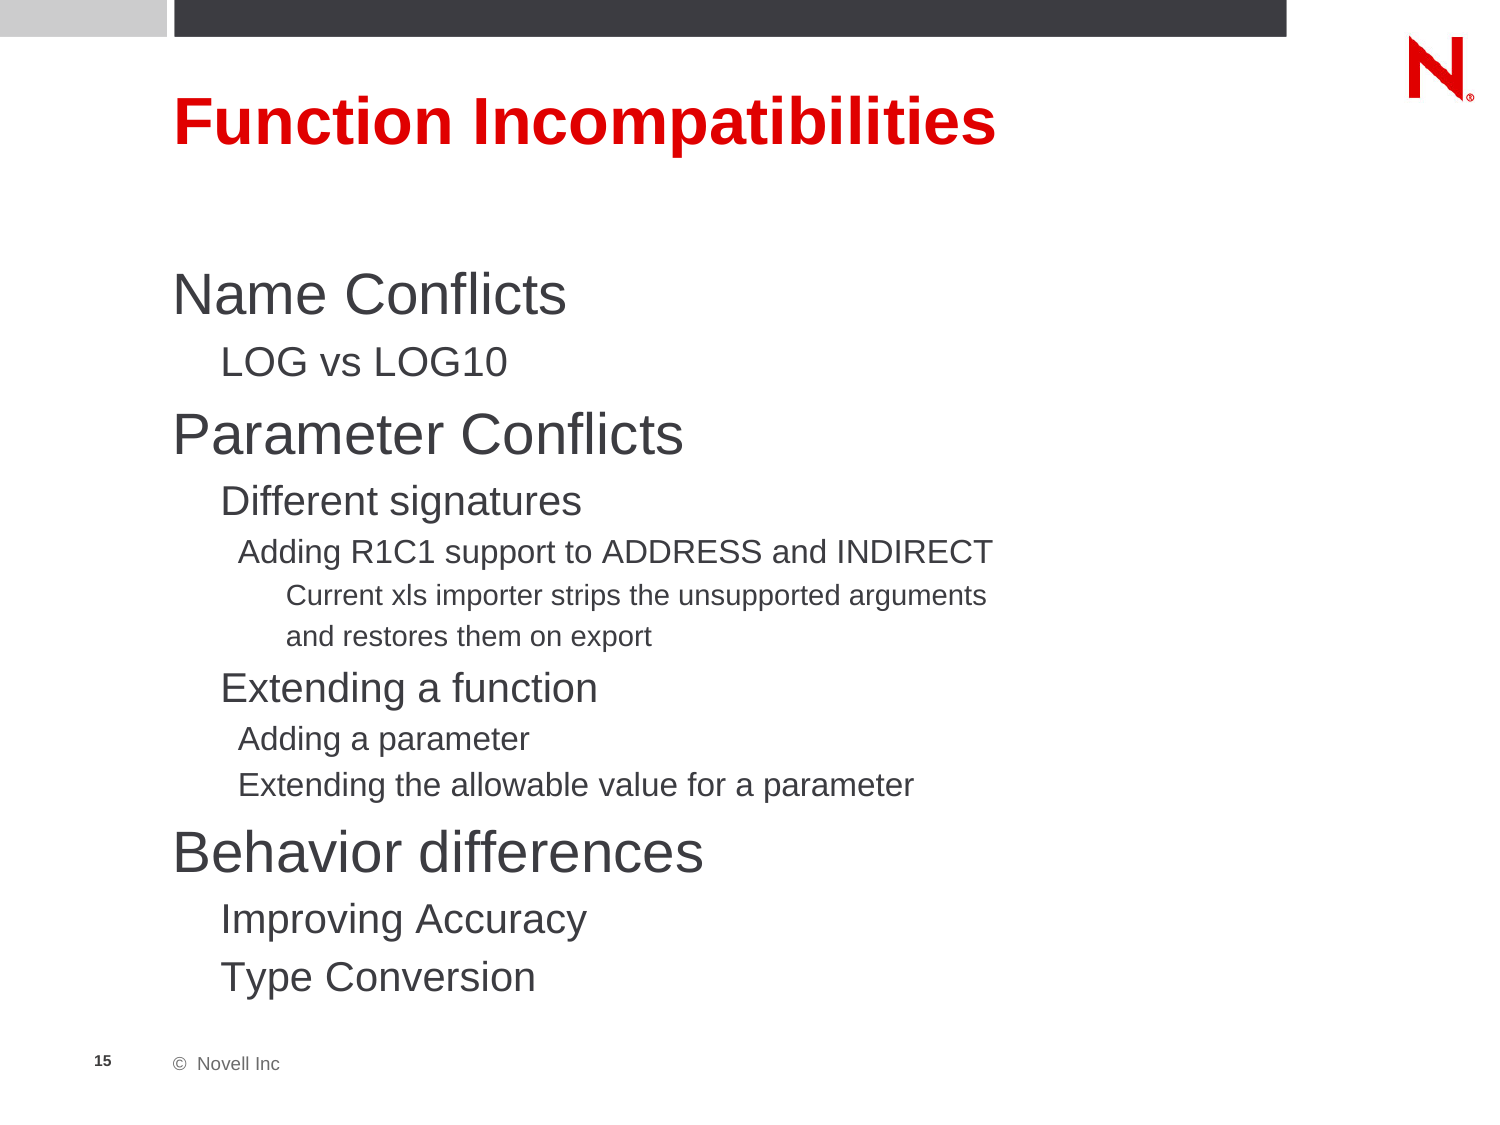

# Function Incompatibilities
Name Conflicts
LOG vs LOG10
Parameter Conflicts
Different signatures
Adding R1C1 support to ADDRESS and INDIRECT
Current xls importer strips the unsupported arguments
and restores them on export
Extending a function
Adding a parameter
Extending the allowable value for a parameter
Behavior differences
Improving Accuracy
Type Conversion